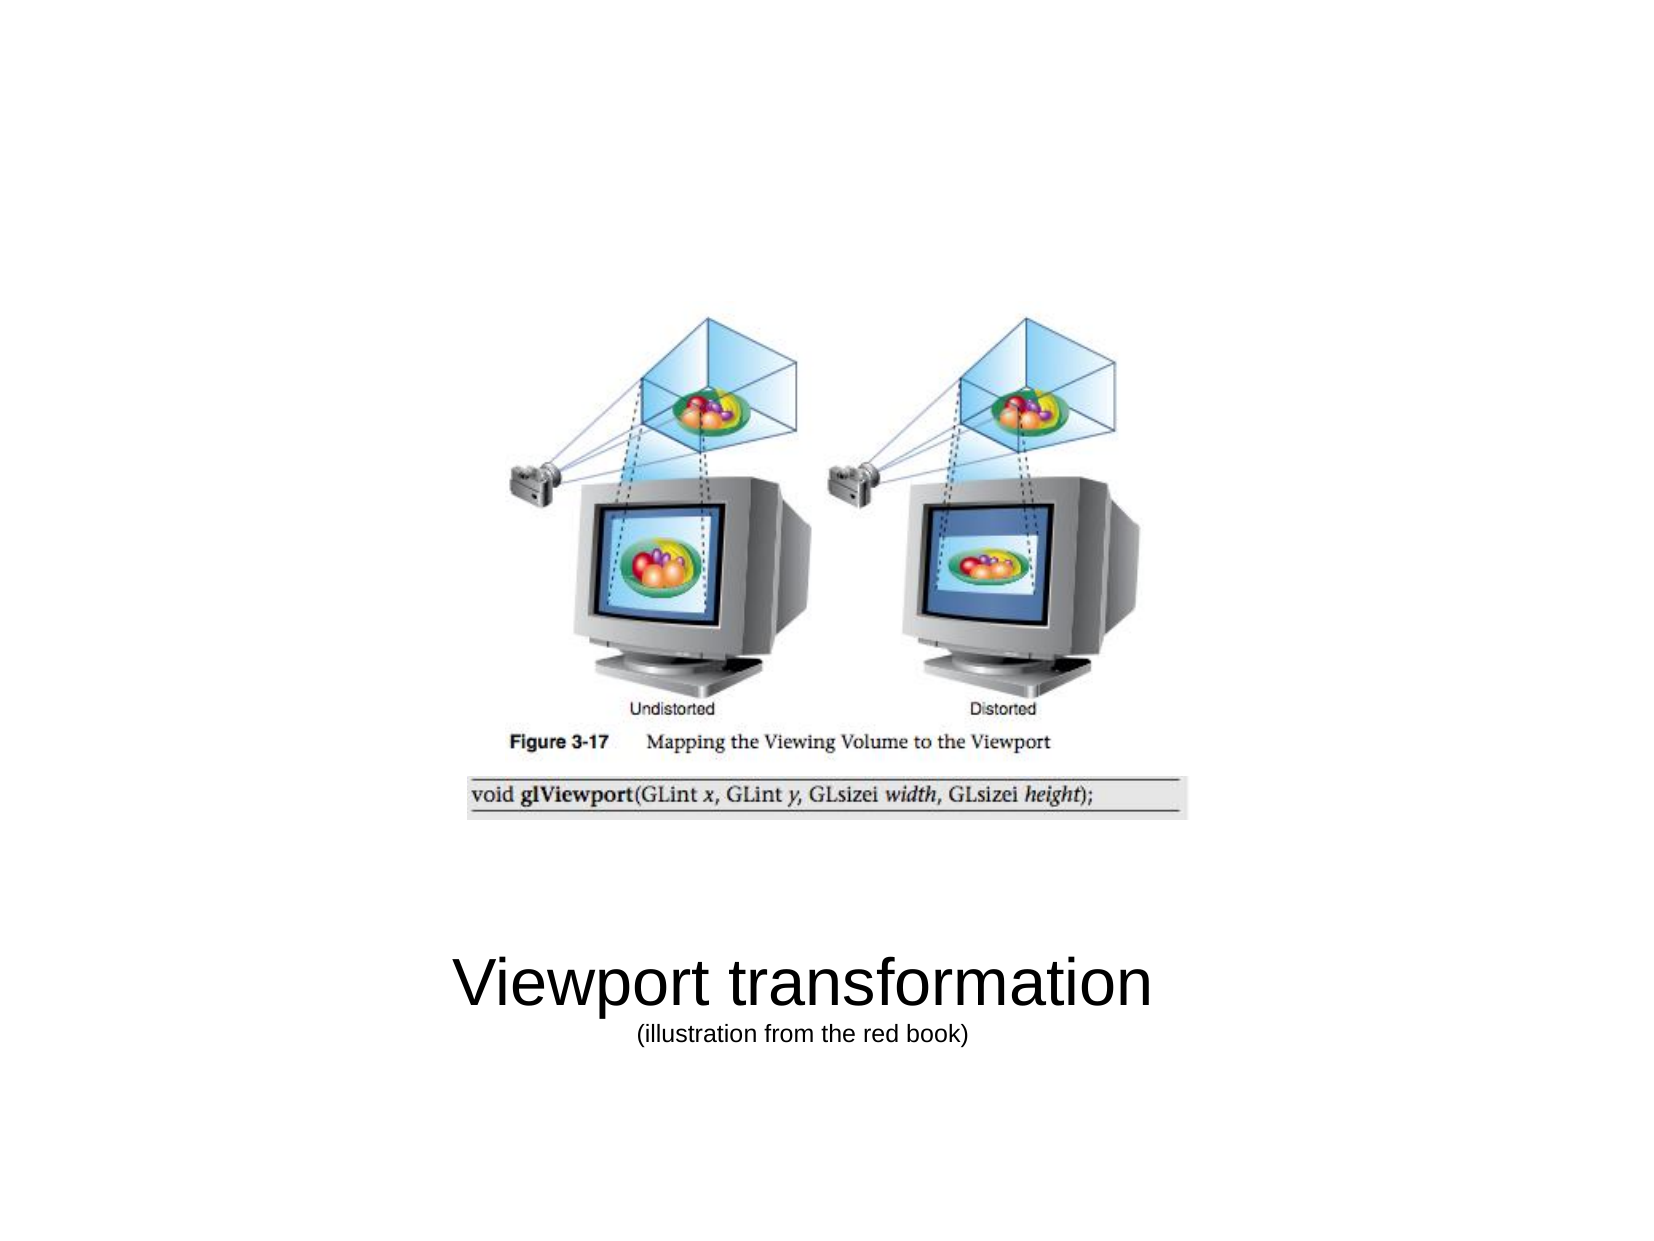

# Viewport transformation
(illustration from the red book)